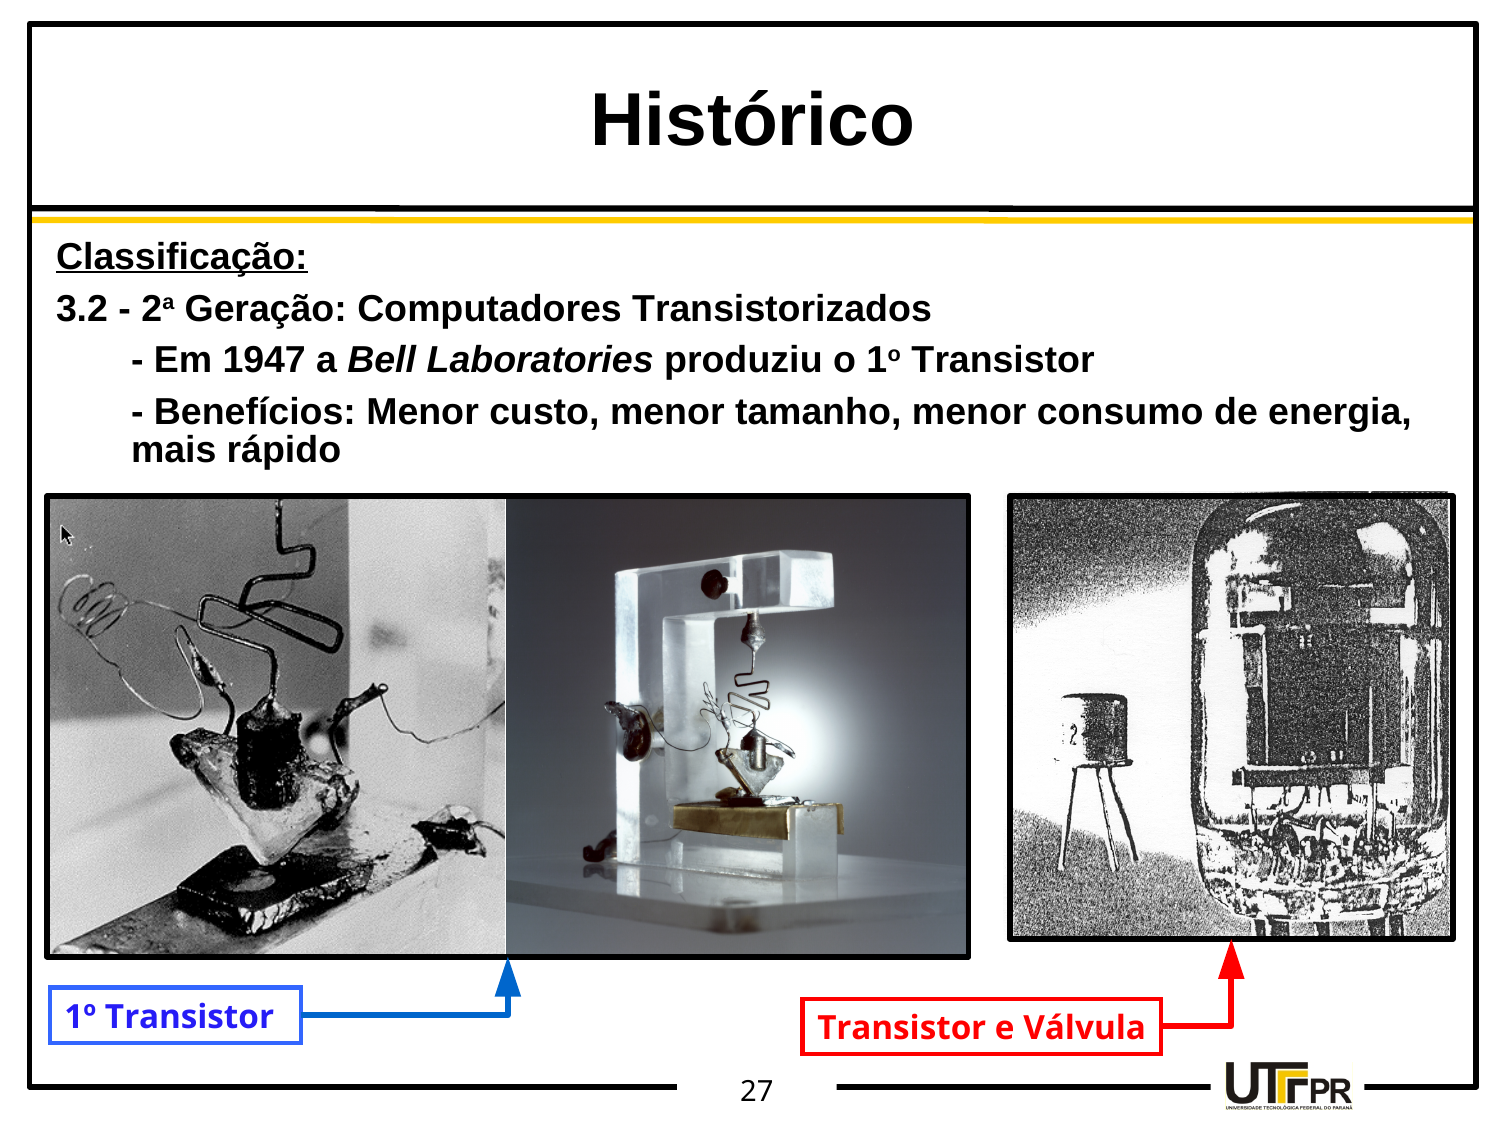

Histórico
# Classificação:
3.2 - 2a Geração: Computadores Transistorizados
	- Em 1947 a Bell Laboratories produziu o 1o Transistor
	- Benefícios: Menor custo, menor tamanho, menor consumo de energia, mais rápido
1º Transistor
Transistor e Válvula